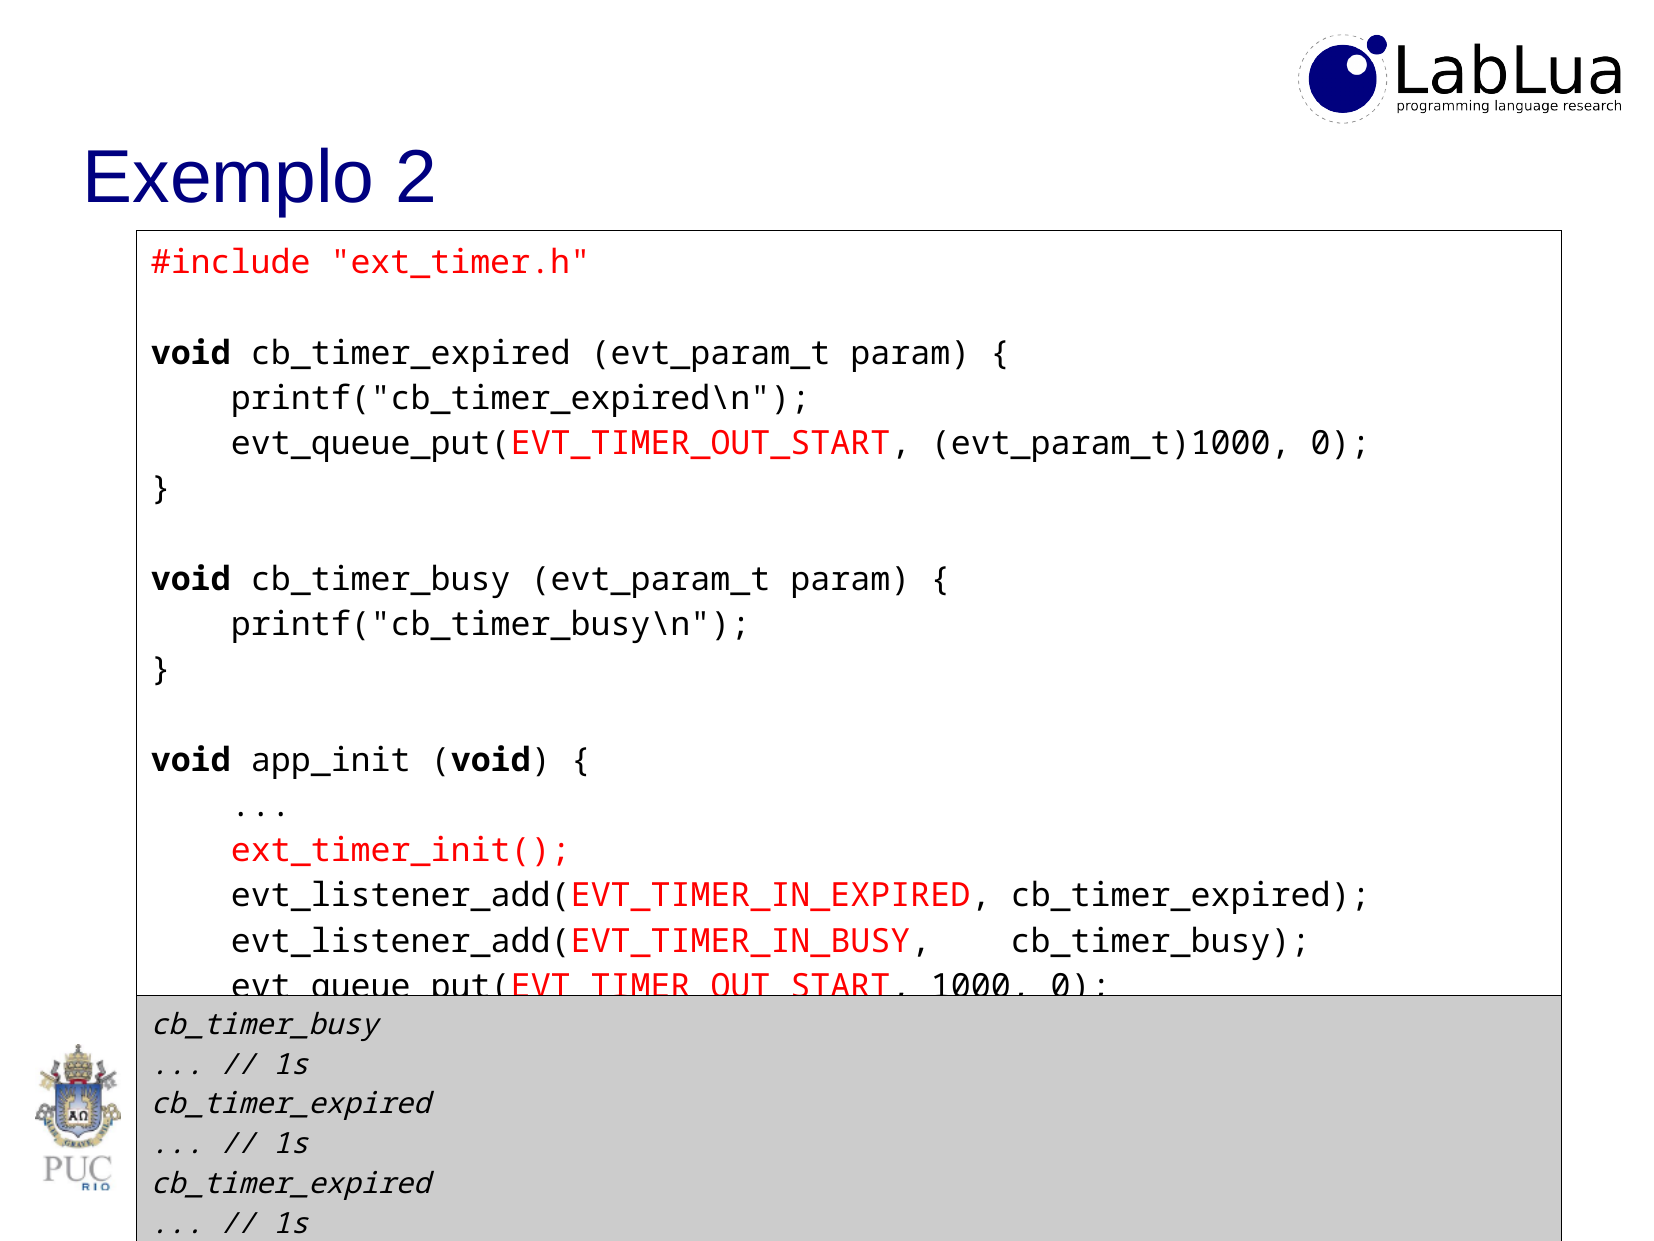

# Exemplo 2
#include "ext_timer.h"
void cb_timer_expired (evt_param_t param) {
 printf("cb_timer_expired\n");
 evt_queue_put(EVT_TIMER_OUT_START, (evt_param_t)1000, 0);
}
void cb_timer_busy (evt_param_t param) {
 printf("cb_timer_busy\n");
}
void app_init (void) {
 ...
 ext_timer_init();
 evt_listener_add(EVT_TIMER_IN_EXPIRED, cb_timer_expired);
 evt_listener_add(EVT_TIMER_IN_BUSY, cb_timer_busy);
 evt_queue_put(EVT_TIMER_OUT_START, 1000, 0);
 evt_queue_put(EVT_TIMER_OUT_START, 2000, 0);
}
cb_timer_busy
... // 1s
cb_timer_expired
... // 1s
cb_timer_expired
... // 1s